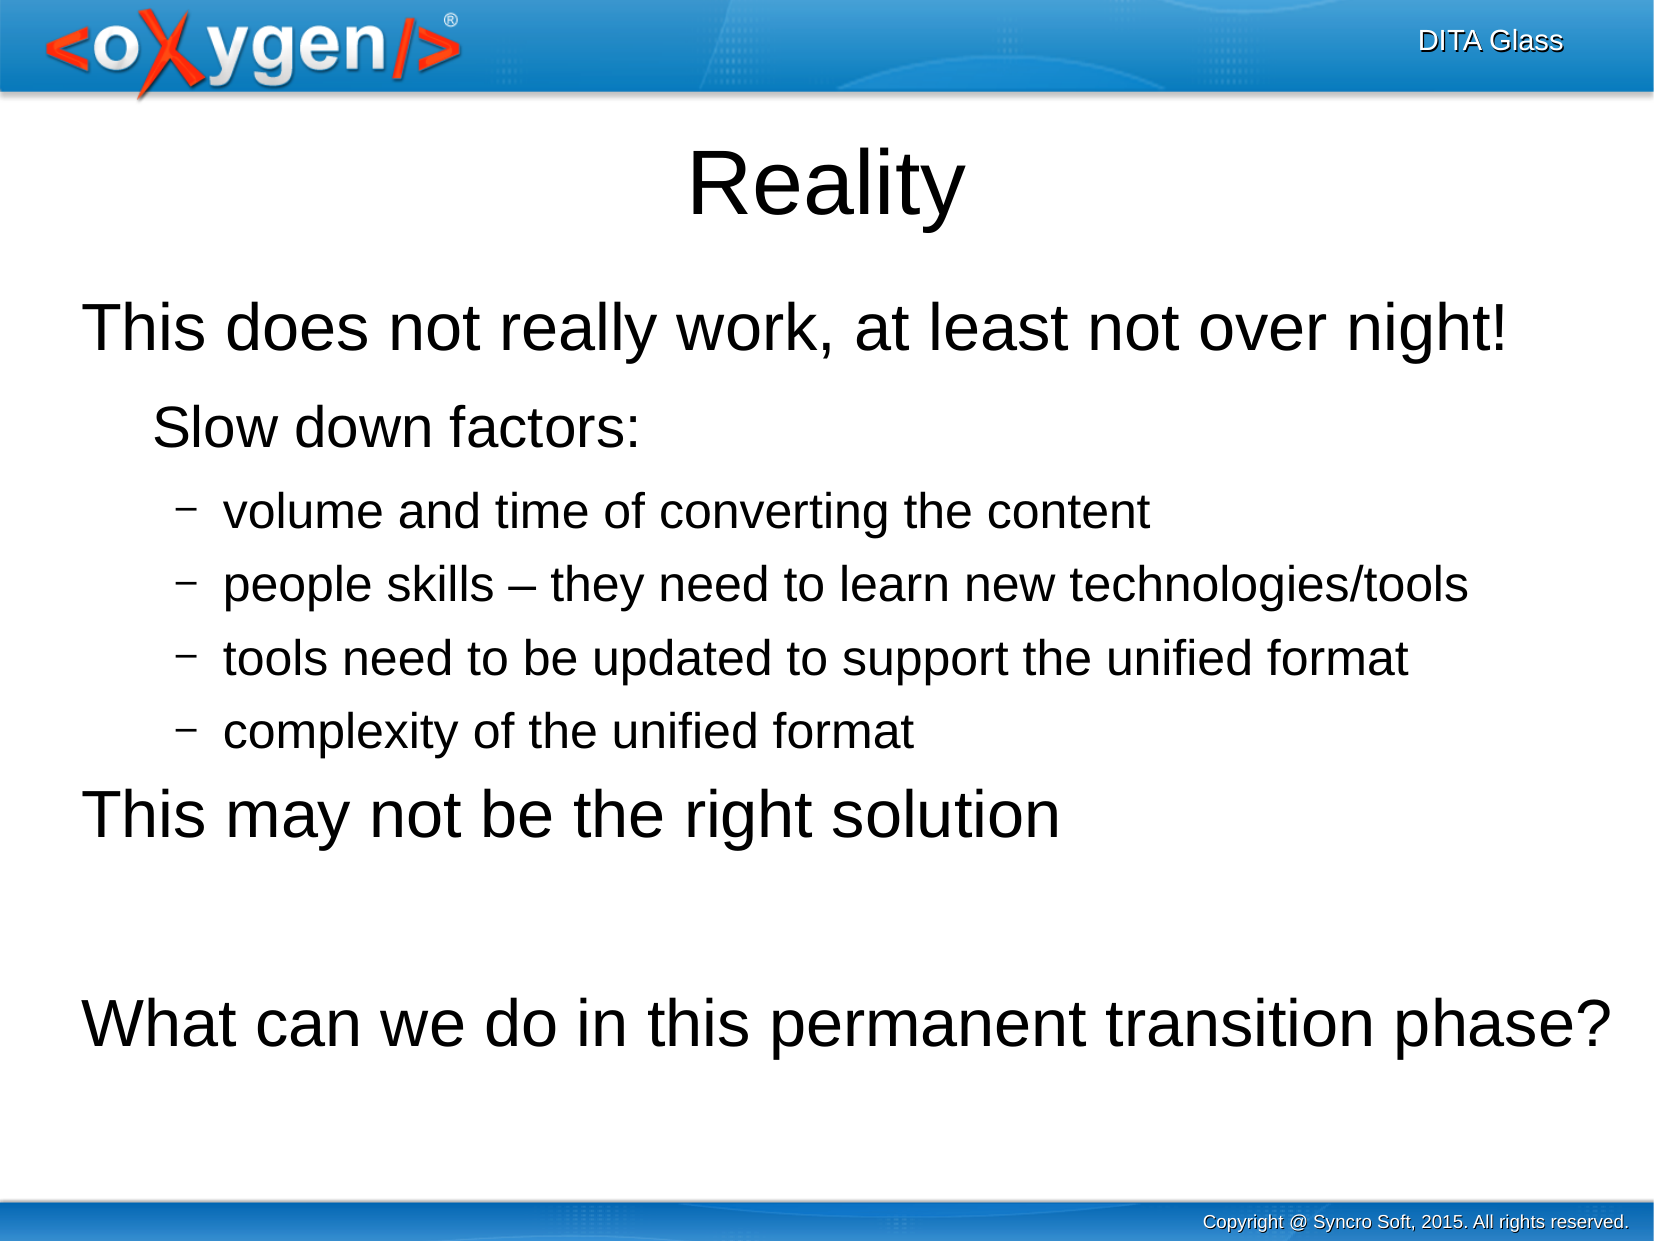

# Reality
This does not really work, at least not over night!
Slow down factors:
volume and time of converting the content
people skills – they need to learn new technologies/tools
tools need to be updated to support the unified format
complexity of the unified format
This may not be the right solution
What can we do in this permanent transition phase?